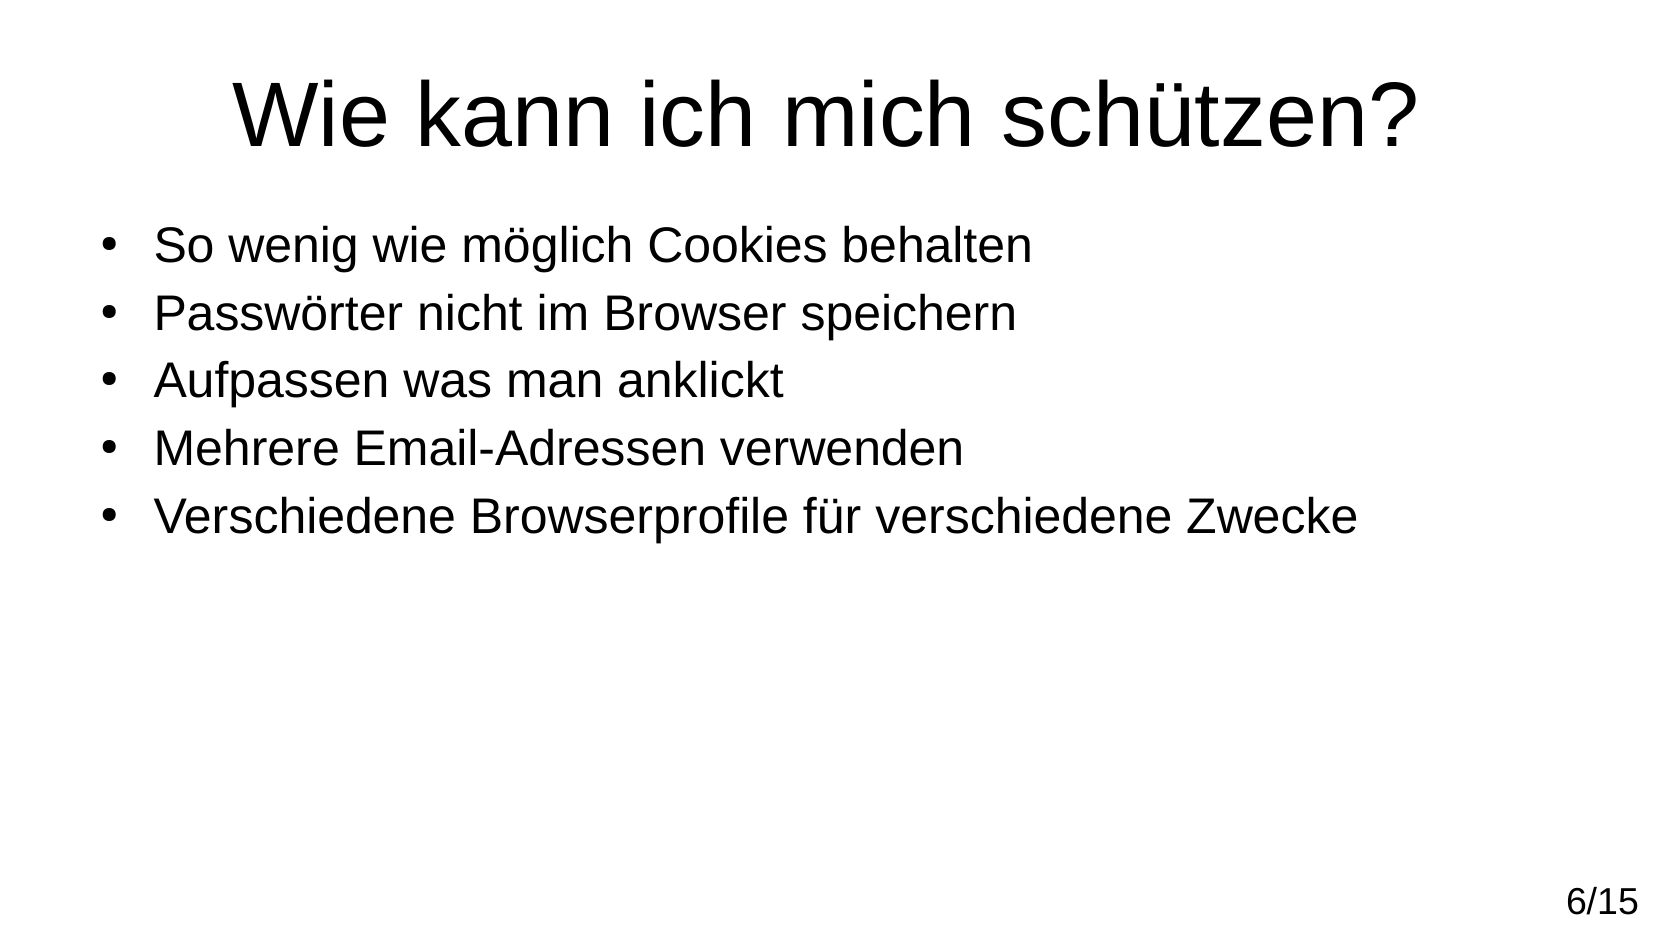

# Wie kann ich mich schützen?
So wenig wie möglich Cookies behalten
Passwörter nicht im Browser speichern
Aufpassen was man anklickt
Mehrere Email-Adressen verwenden
Verschiedene Browserprofile für verschiedene Zwecke
6/15